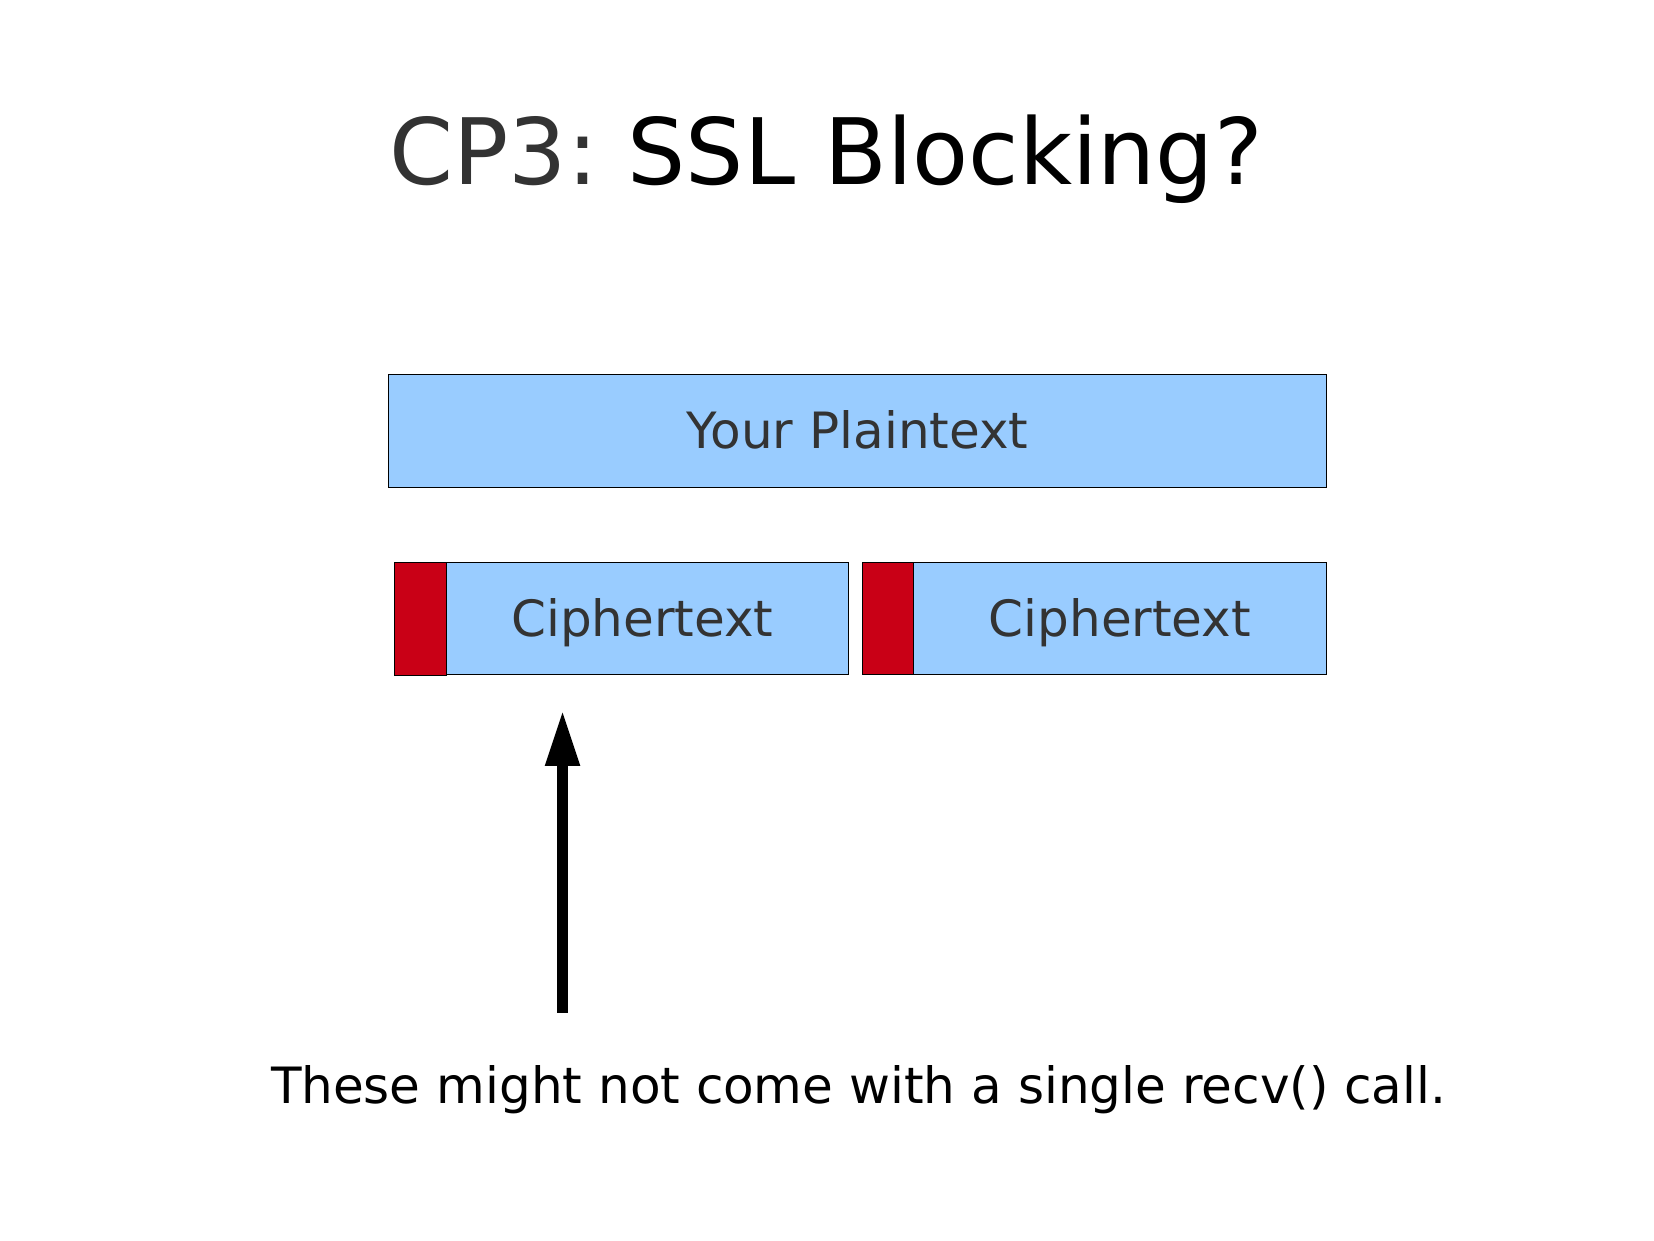

# CP3: SSL Blocking?
Your Plaintext
Ciphertext
Ciphertext
These might not come with a single recv() call.